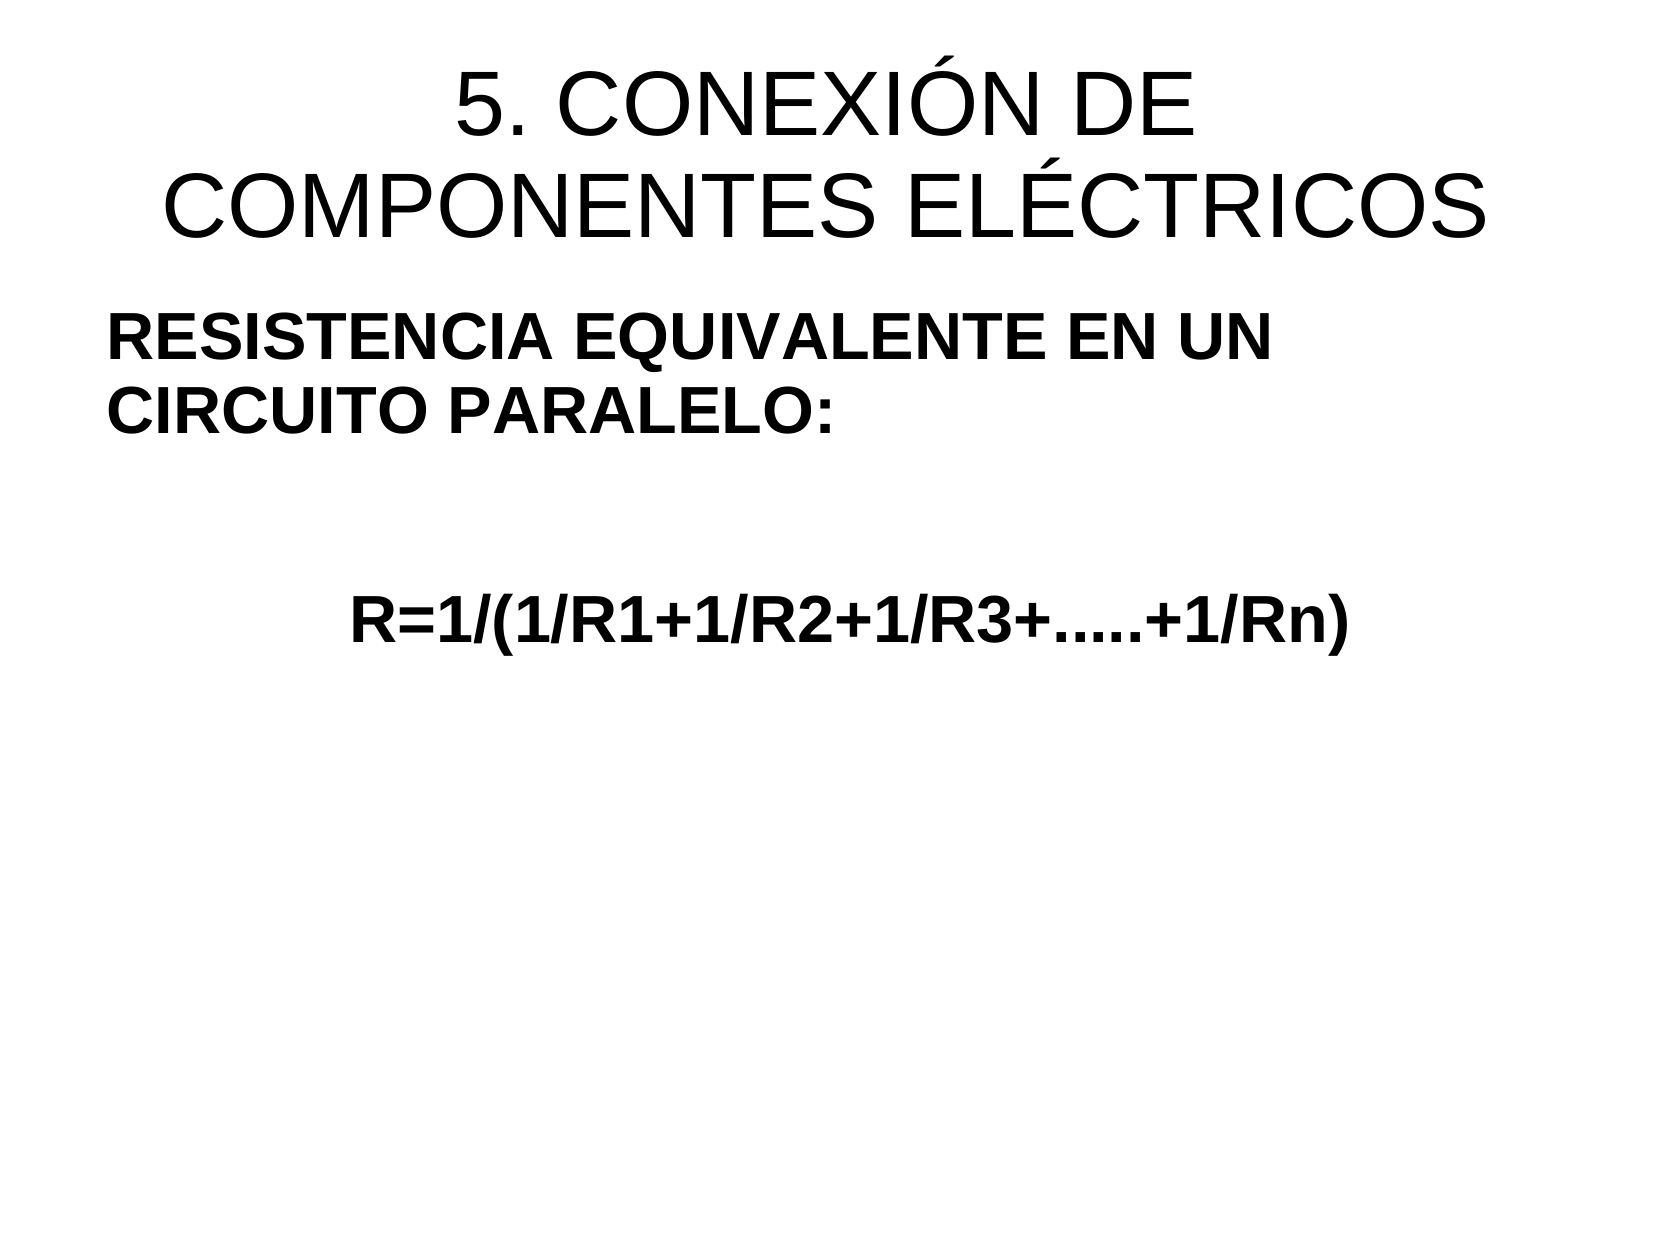

# 5. CONEXIÓN DE COMPONENTES ELÉCTRICOS
RESISTENCIA EQUIVALENTE EN UN CIRCUITO PARALELO:
R=1/(1/R1+1/R2+1/R3+.....+1/Rn)